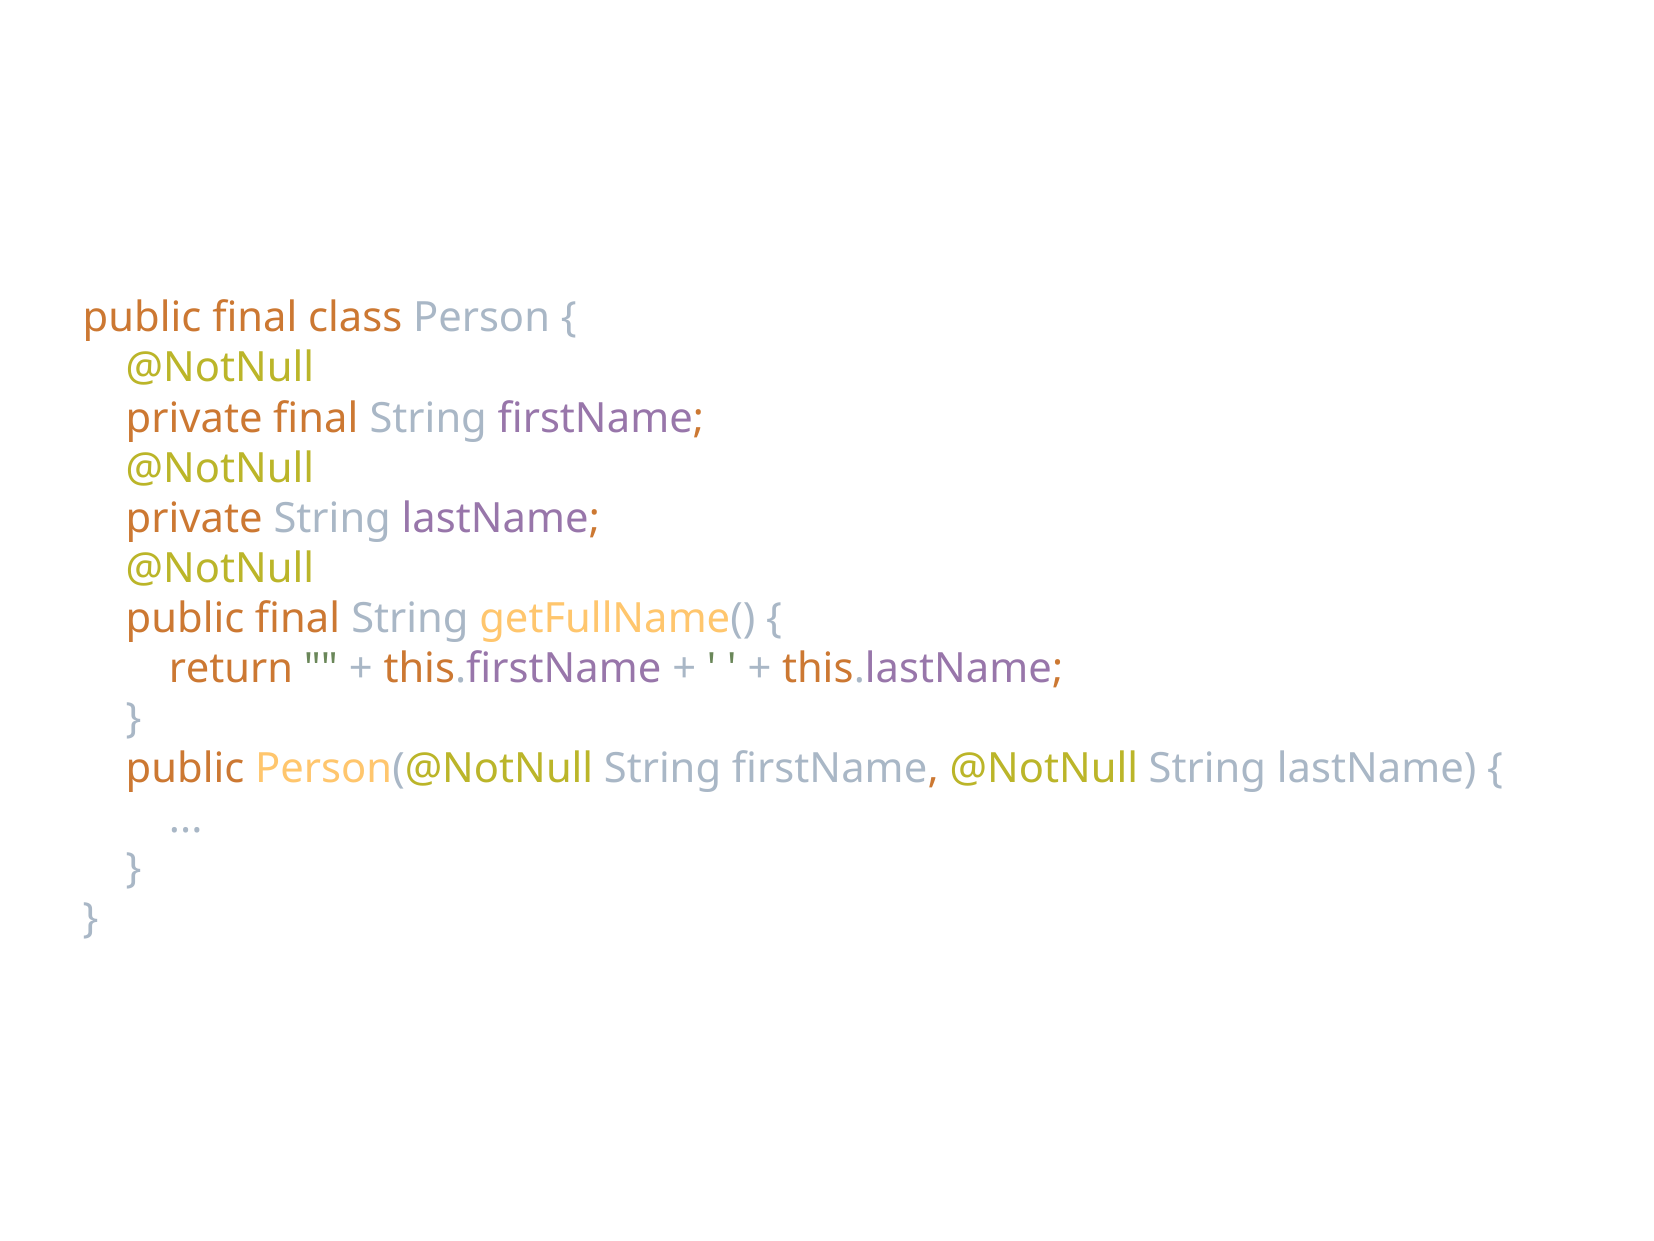

Properties
public final class Person {
 @NotNull
 private final String firstName;
 @NotNull
 private String lastName;
 @NotNull
 public final String getFullName() {
 return "" + this.firstName + ' ' + this.lastName;
 }
 public Person(@NotNull String firstName, @NotNull String lastName) {
 ...
 }
}